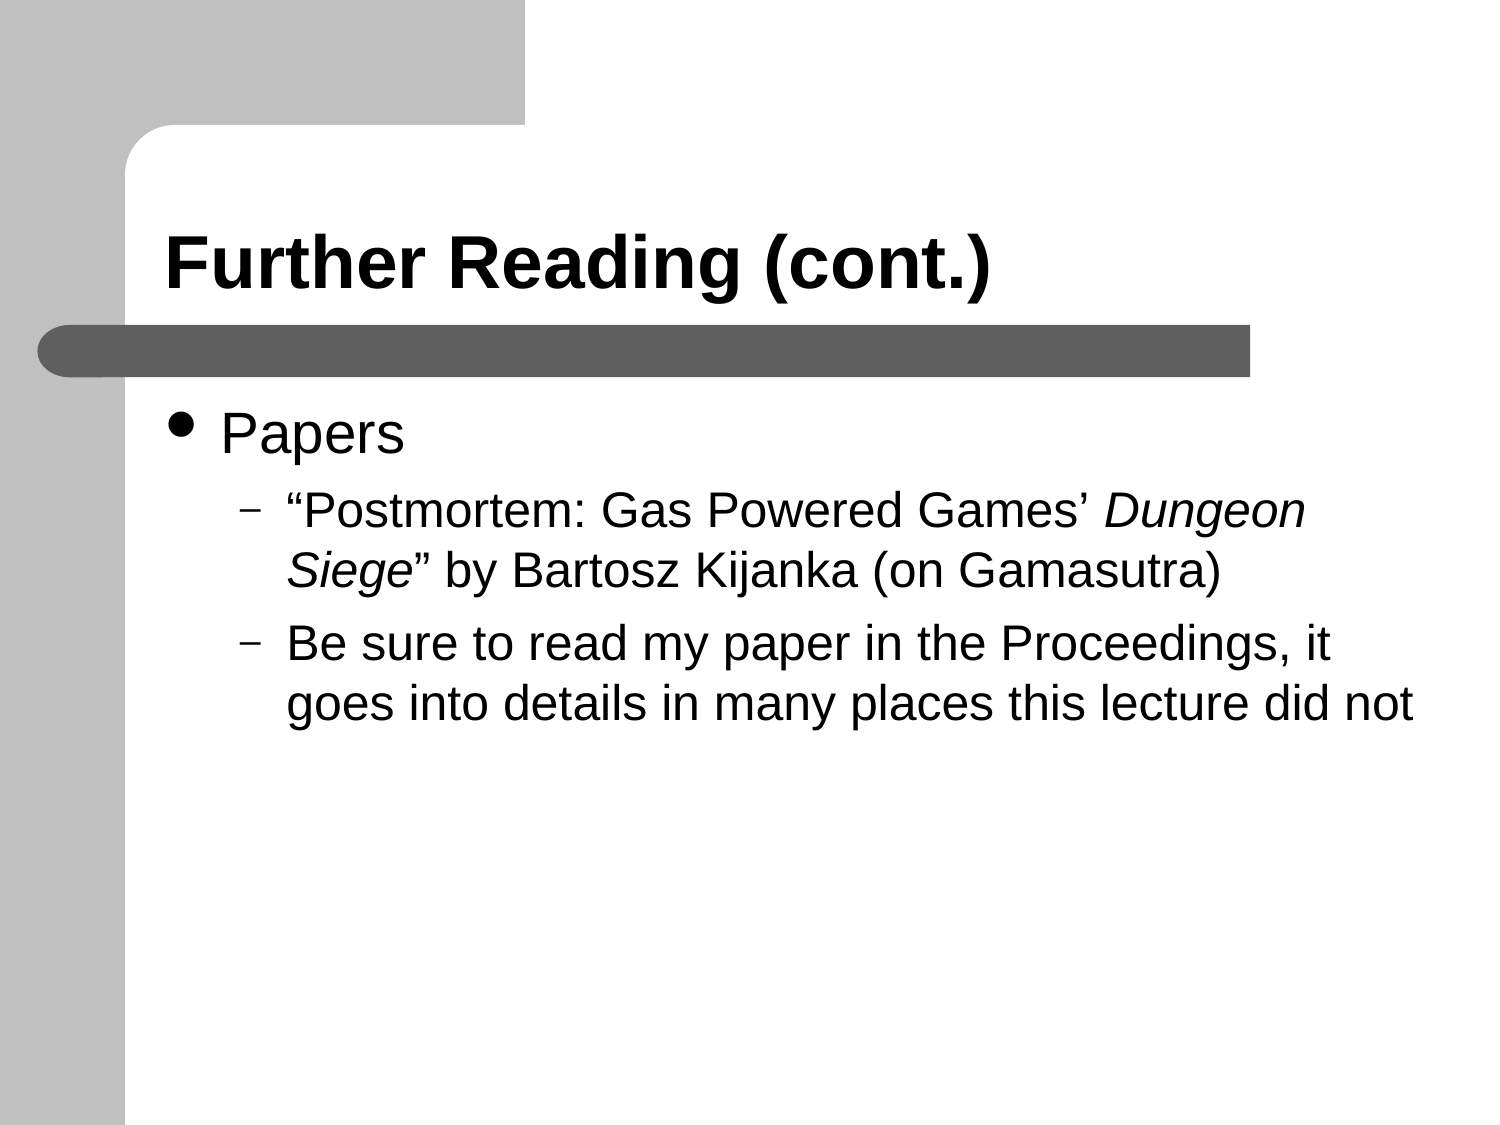

# Further Reading (cont.)
Papers
“Postmortem: Gas Powered Games’ Dungeon Siege” by Bartosz Kijanka (on Gamasutra)
Be sure to read my paper in the Proceedings, it goes into details in many places this lecture did not